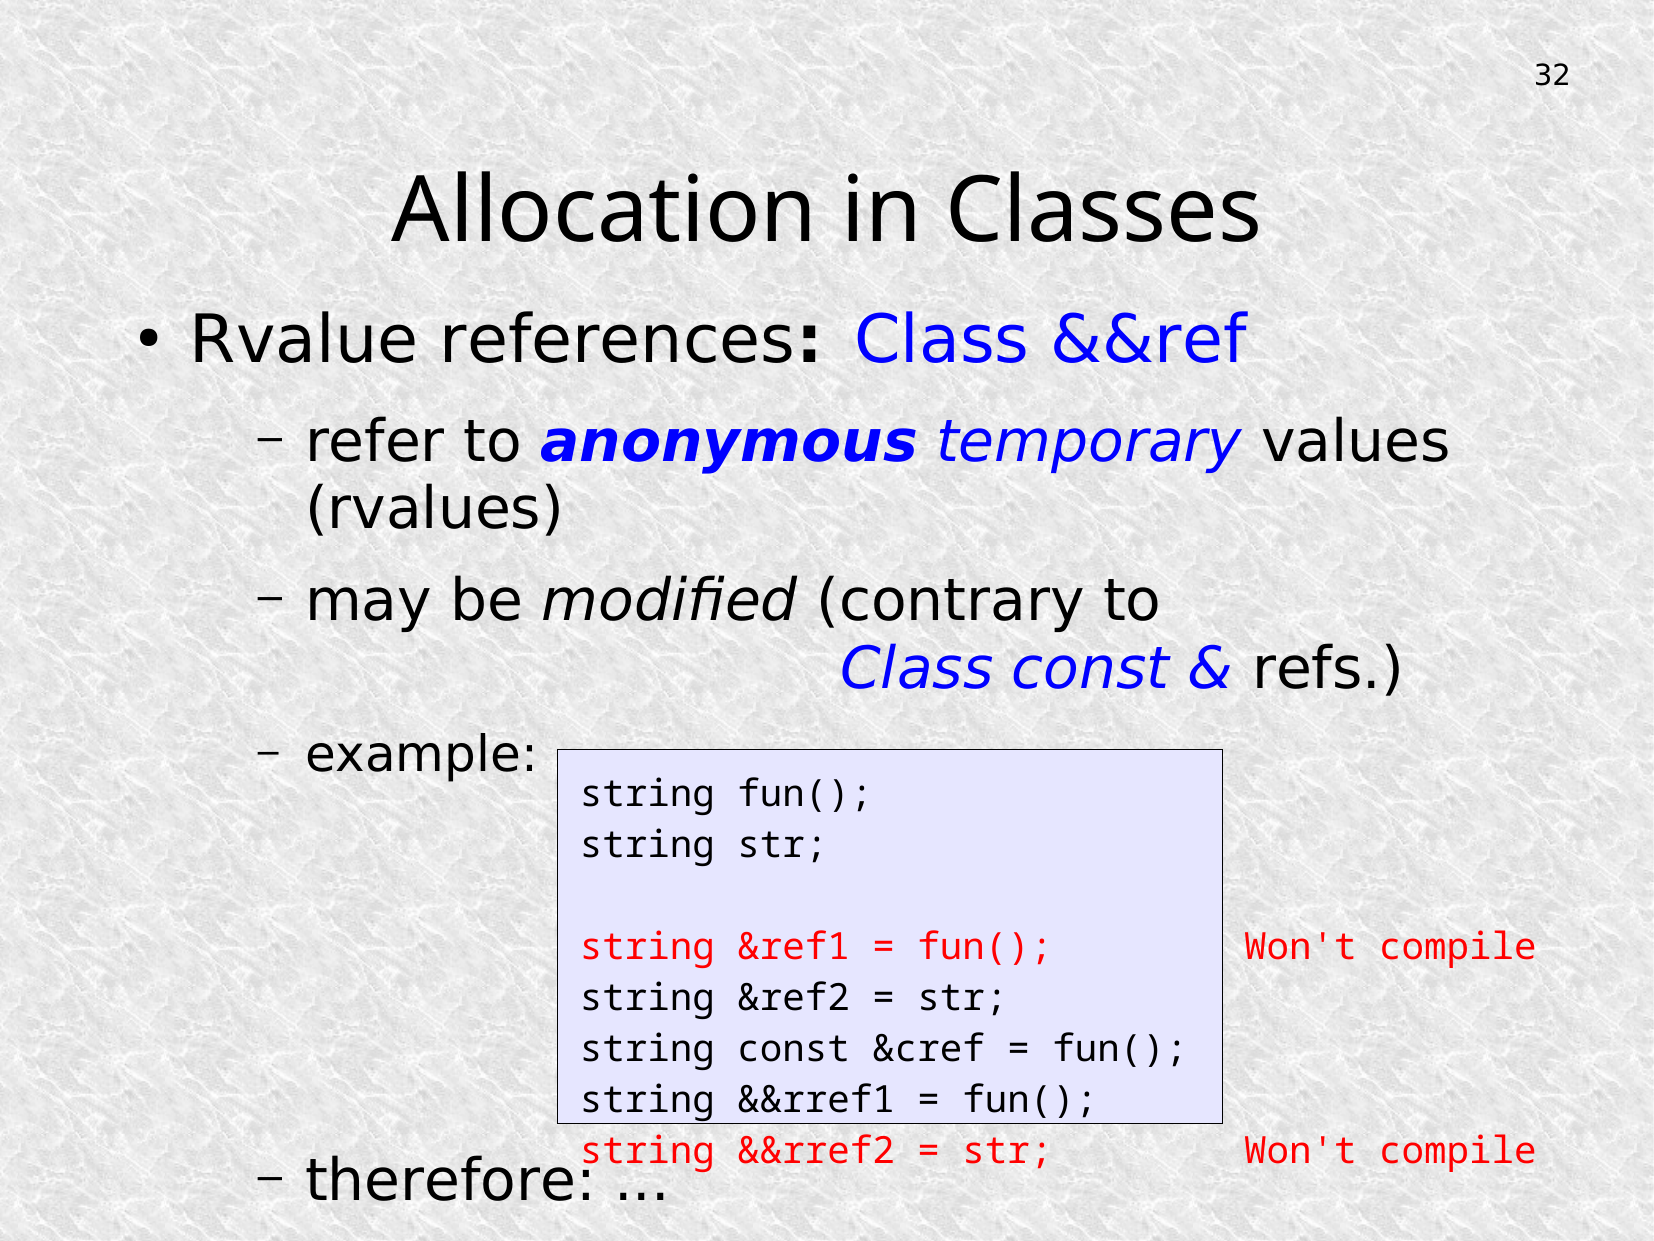

32
# Allocation in Classes
Rvalue references:	Class &&ref
refer to anonymous temporary values (rvalues)
may be modified (contrary to
							 Class const & refs.)
example:
therefore: ...
string fun();
string str;
string &ref1 = fun();			Won't compile
string &ref2 = str;
string const &cref = fun();
string &&rref1 = fun();
string &&rref2 = str;			Won't compile